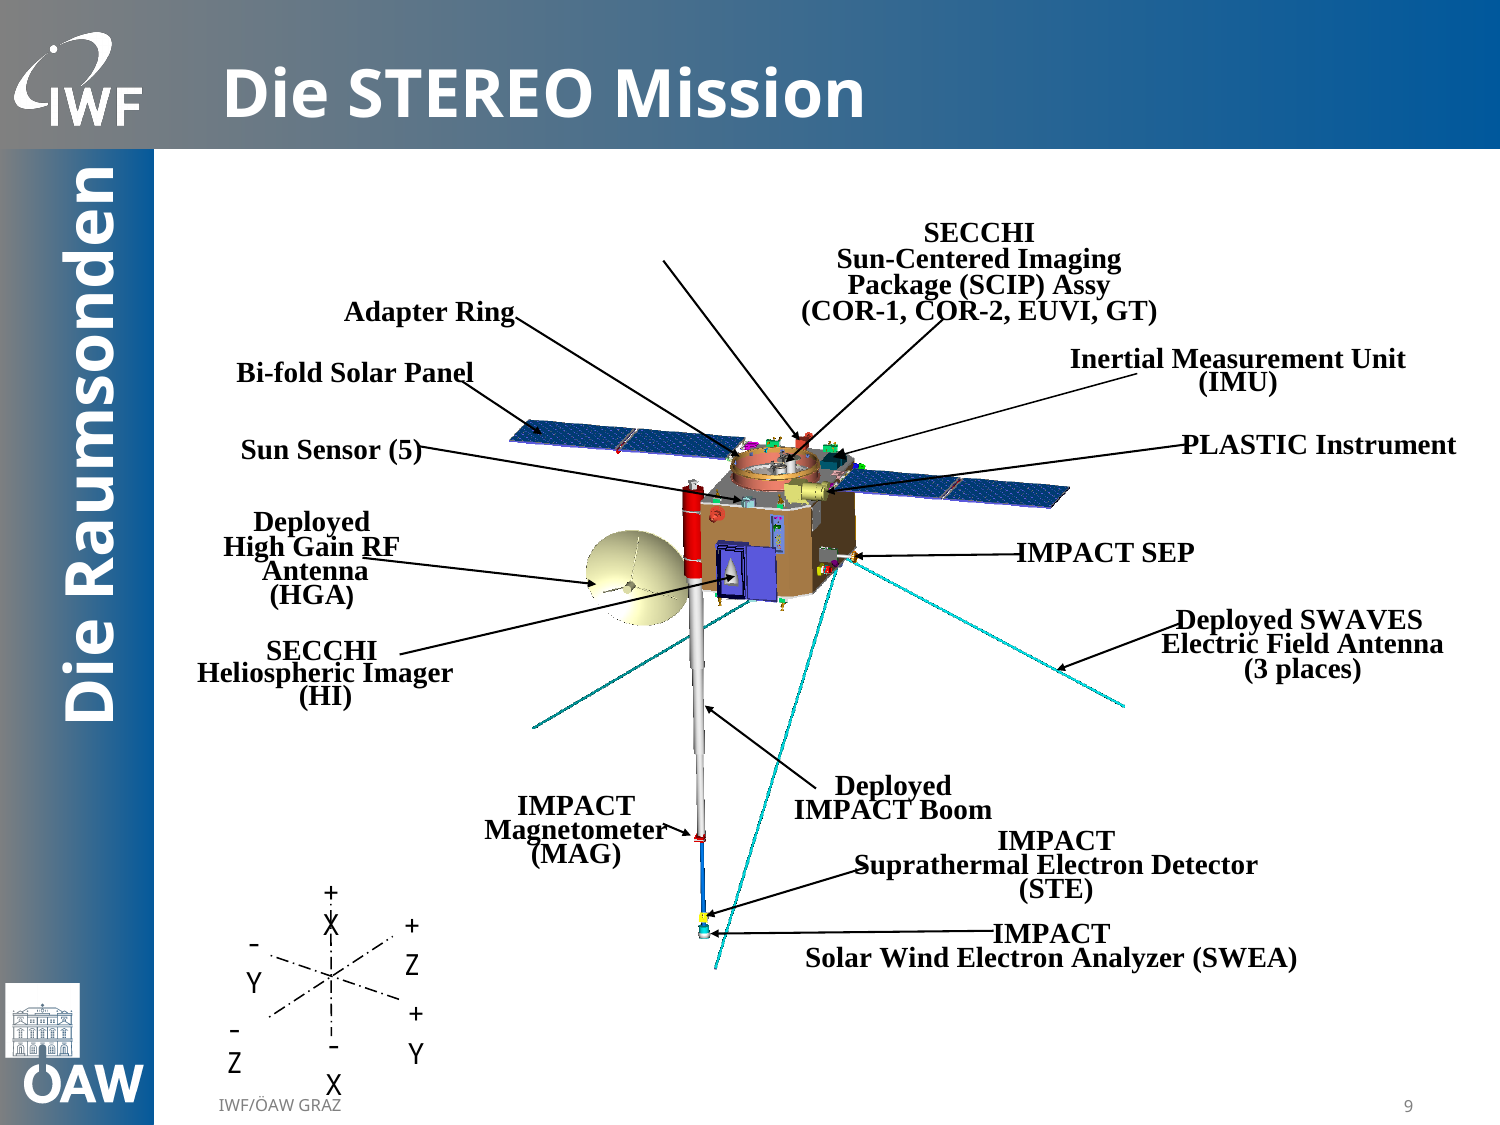

# Die STEREO Mission
SECCHI
Sun-Centered Imaging
Package (SCIP) Assy
(COR-1, COR-2, EUVI, GT)
Adapter Ring
Inertial Measurement Unit (IMU)
Bi-fold Solar Panel
PLASTIC Instrument
Sun Sensor (5)
Die Raumsonden
Deployed
High Gain RF
 Antenna
(HGA)
IMPACT SEP
Deployed SWAVES
Electric Field Antenna
(3 places)
SECCHI
Heliospheric Imager
(HI)
Deployed
IMPACT Boom
IMPACT
Magnetometer
(MAG)
IMPACT
Suprathermal Electron Detector
(STE)
+ X
+ Z
- Y
+ Y
- Z
- X
IMPACT
Solar Wind Electron Analyzer (SWEA)
IWF/ÖAW GRAZ
9